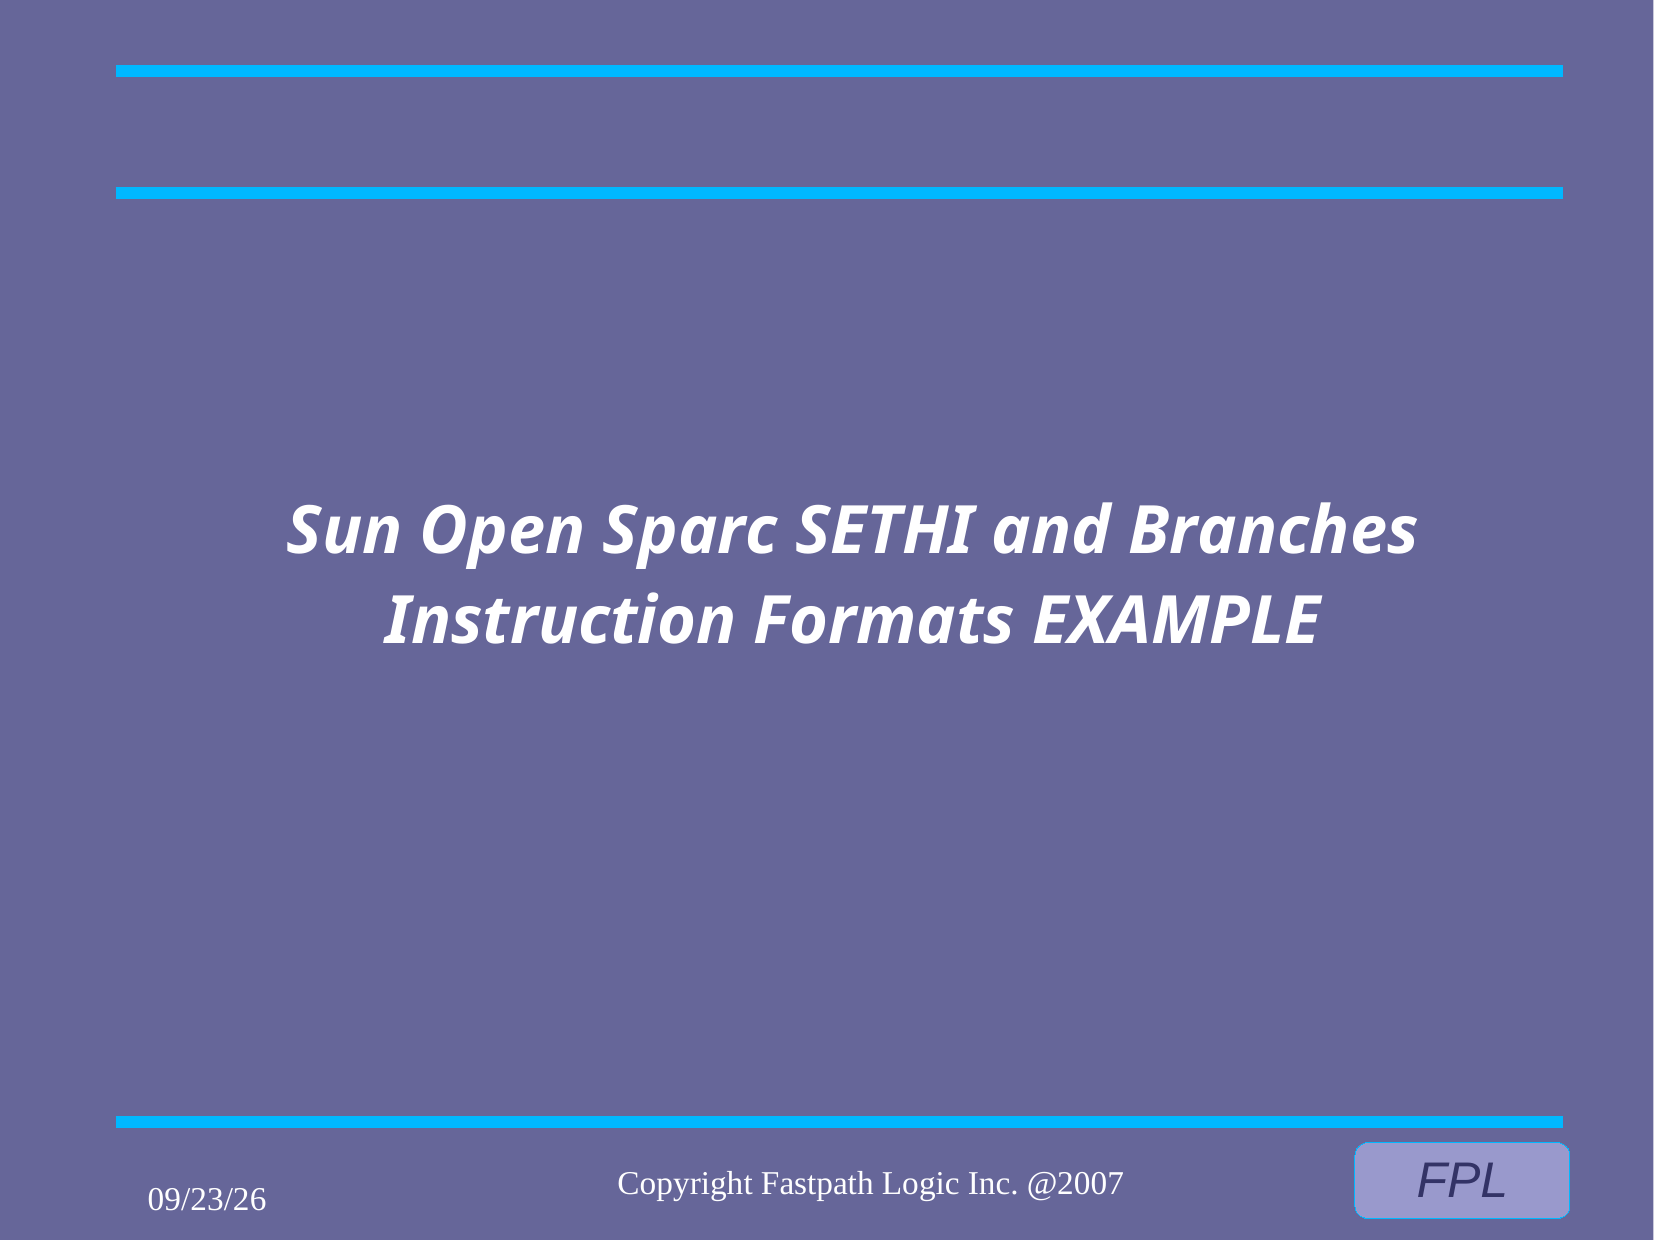

# Sun Open Sparc SETHI and Branches Instruction Formats EXAMPLE
Copyright Fastpath Logic Inc. @2007